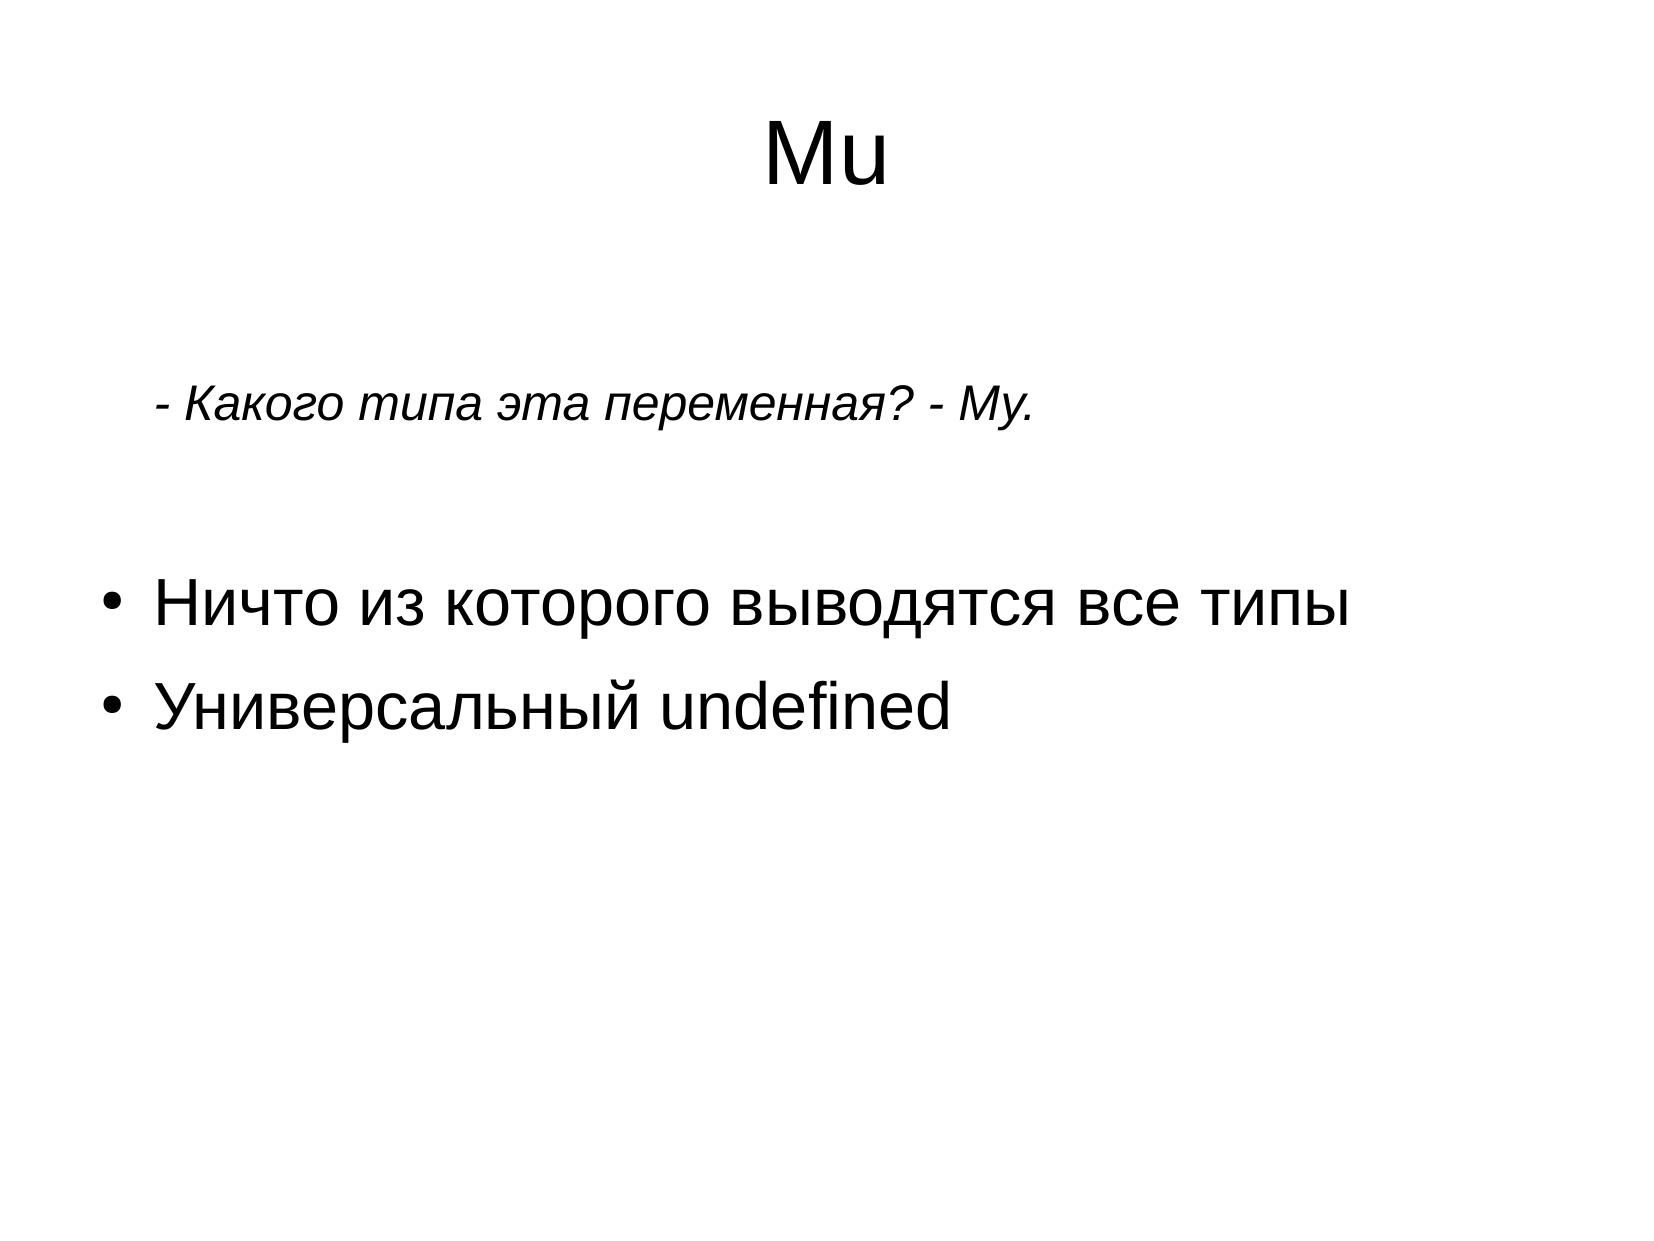

# Mu
- Какого типа эта переменная? - Му.
Ничто из которого выводятся все типы
Универсальный undefined